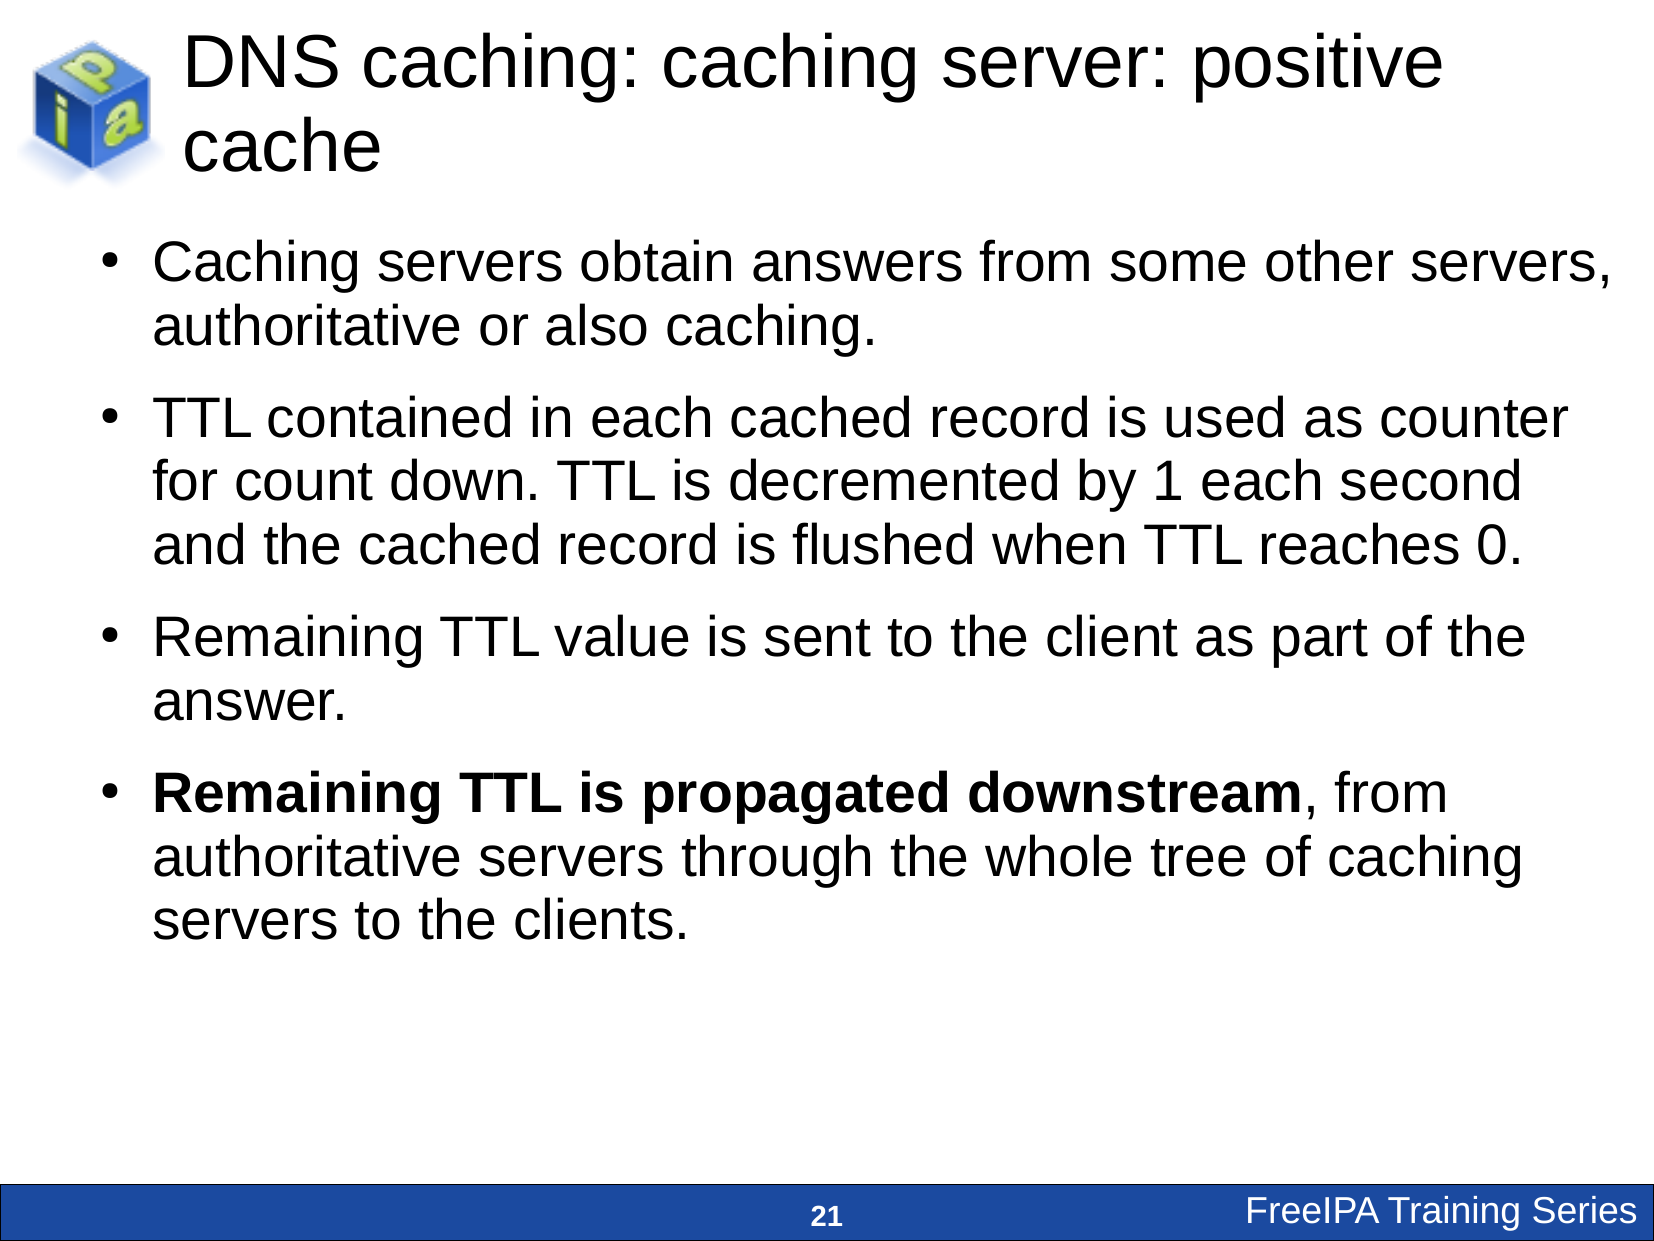

# DNS caching: caching server: positive cache
Caching servers obtain answers from some other servers, authoritative or also caching.
TTL contained in each cached record is used as counter for count down. TTL is decremented by 1 each second and the cached record is flushed when TTL reaches 0.
Remaining TTL value is sent to the client as part of the answer.
Remaining TTL is propagated downstream, from authoritative servers through the whole tree of caching servers to the clients.
21